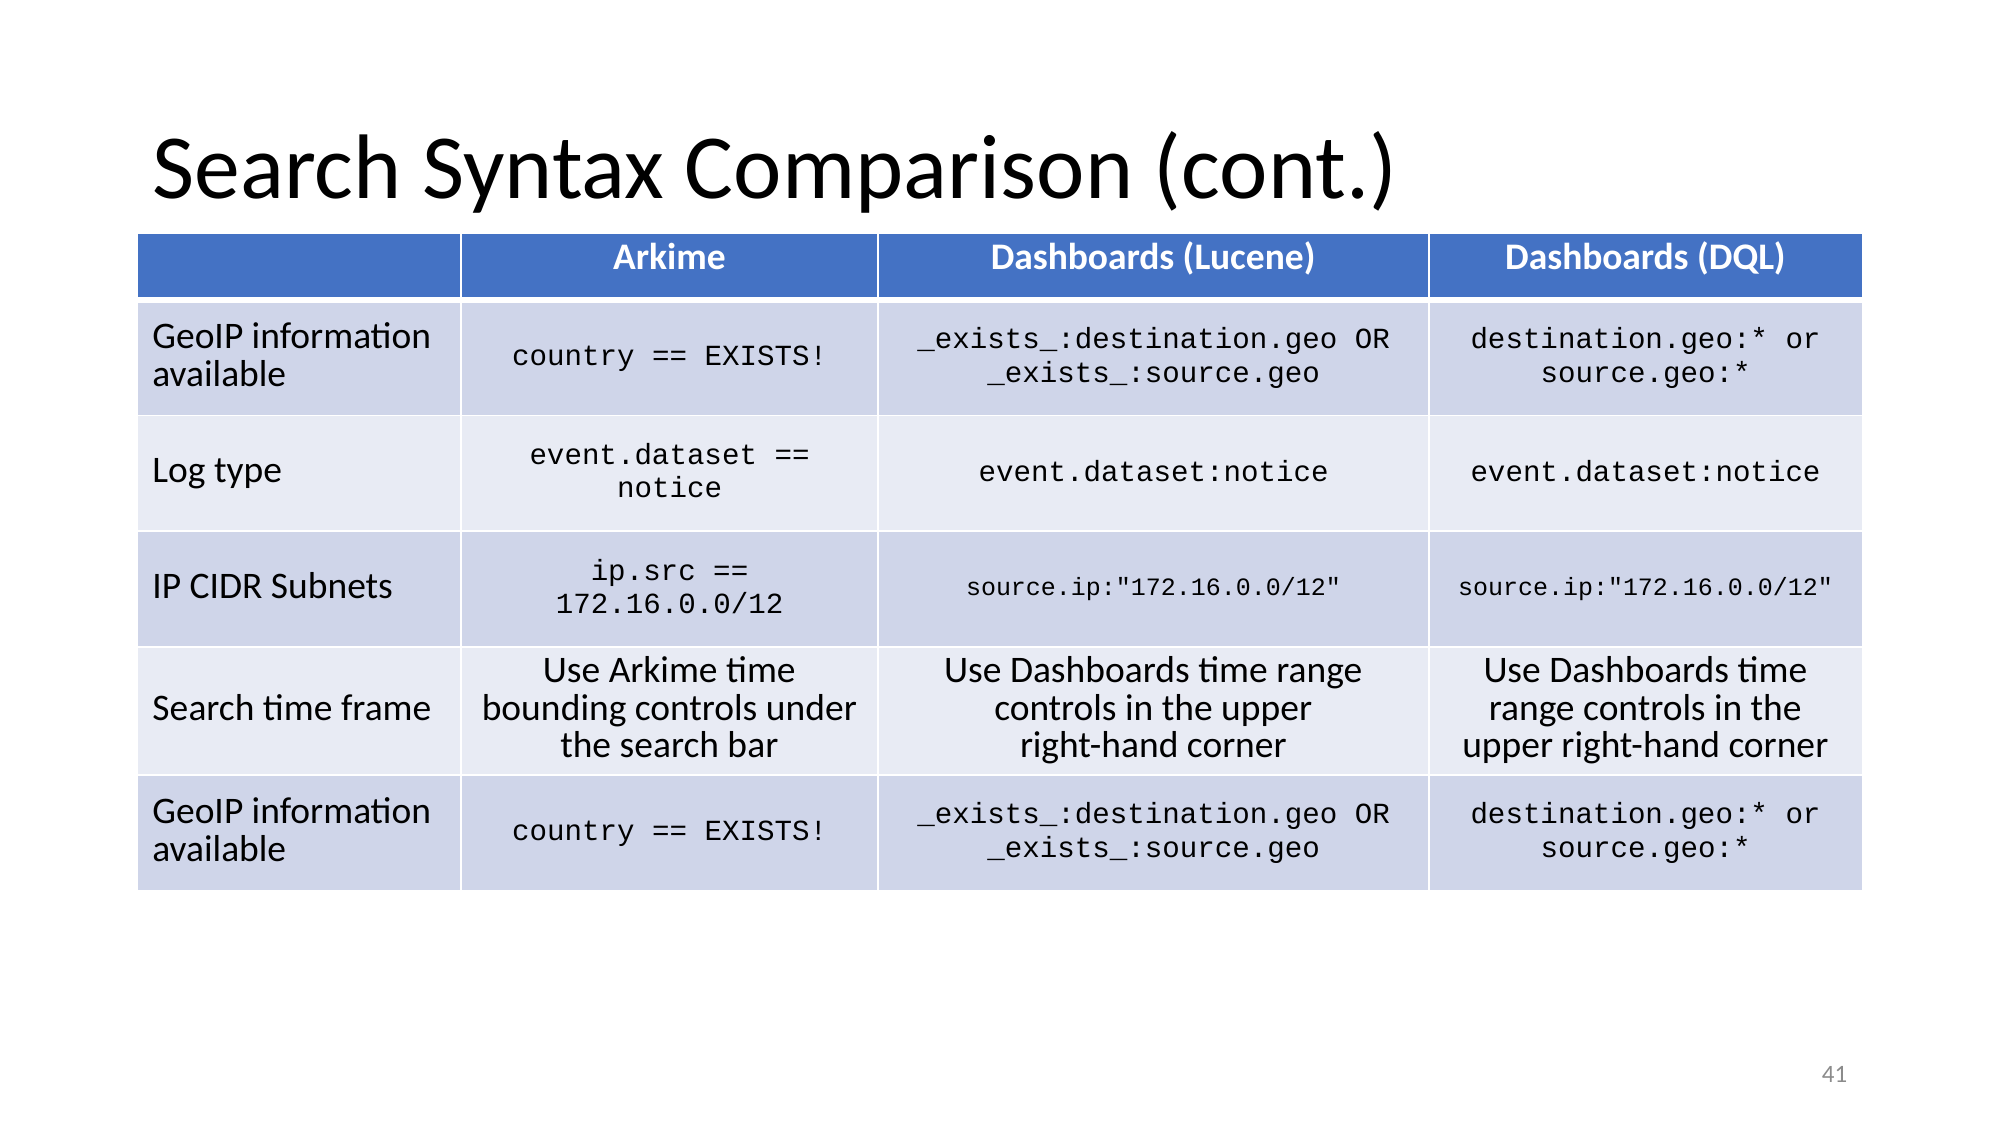

# Search Syntax Comparison (cont.)
| | Arkime | Dashboards (Lucene) | Dashboards (DQL) |
| --- | --- | --- | --- |
| GeoIP information available | country == EXISTS! | \_exists\_:destination.geo OR \_exists\_:source.geo | destination.geo:\* or source.geo:\* |
| Log type | event.dataset == notice | event.dataset:notice | event.dataset:notice |
| IP CIDR Subnets | ip.src == 172.16.0.0/12 | source.ip:"172.16.0.0/12" | source.ip:"172.16.0.0/12" |
| Search time frame | Use Arkime time bounding controls under the search bar | Use Dashboards time range controls in the upper right-hand corner | Use Dashboards time range controls in the upper right-hand corner |
| GeoIP information available | country == EXISTS! | \_exists\_:destination.geo OR \_exists\_:source.geo | destination.geo:\* or source.geo:\* |